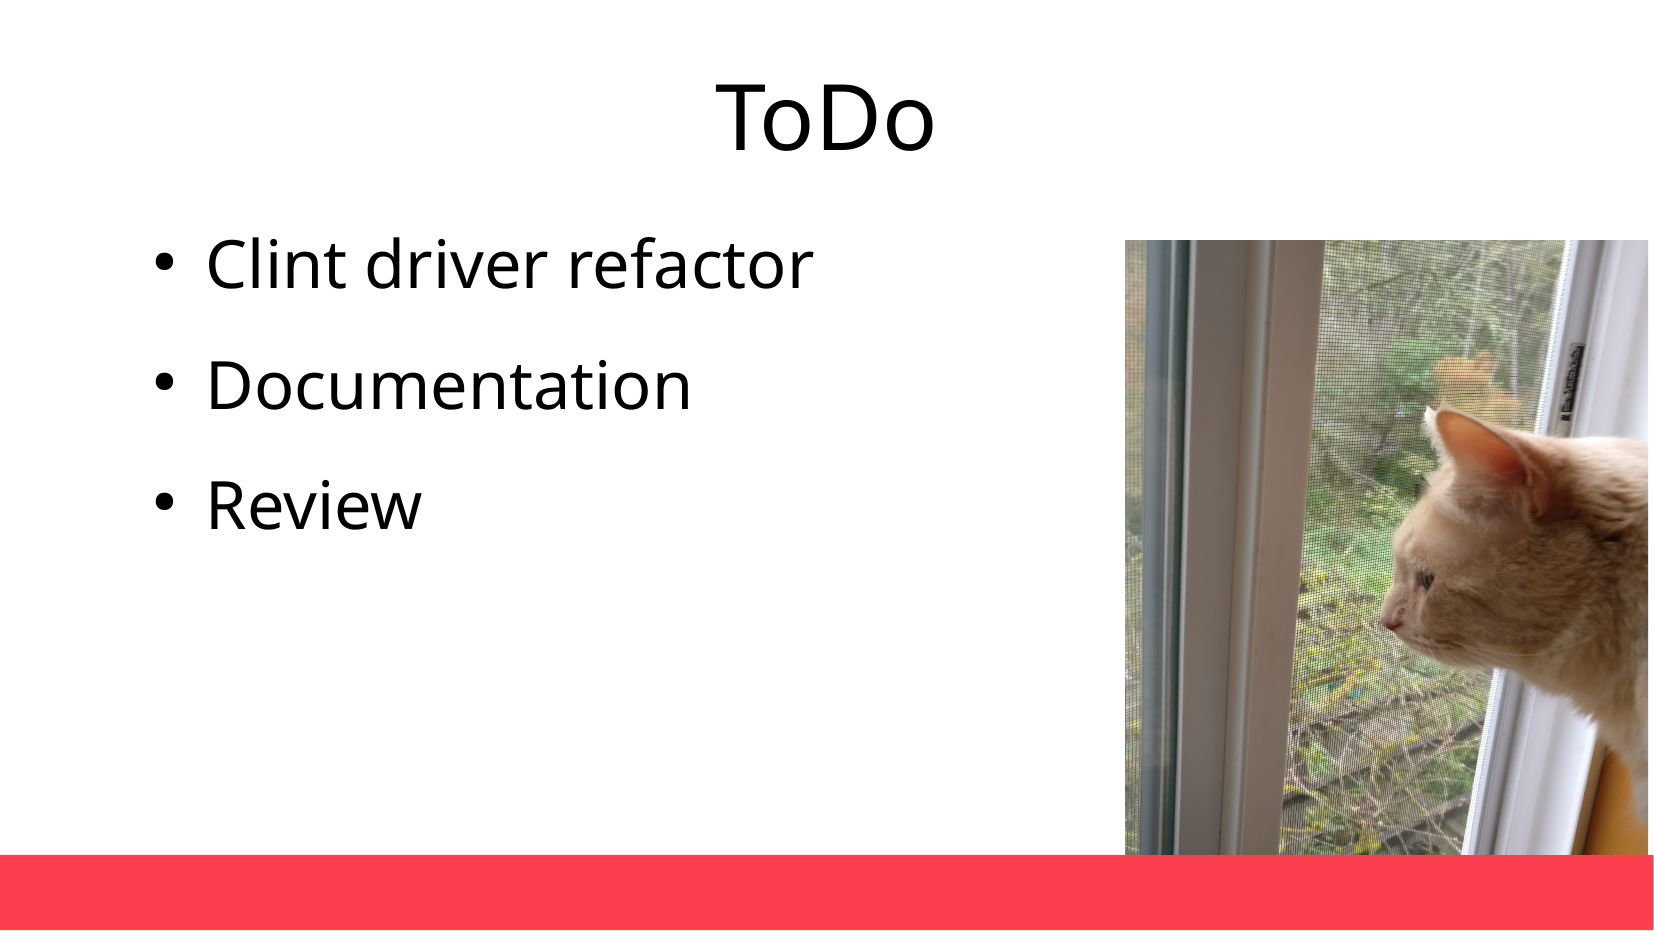

# ToDo
Clint driver refactor
Documentation
Review